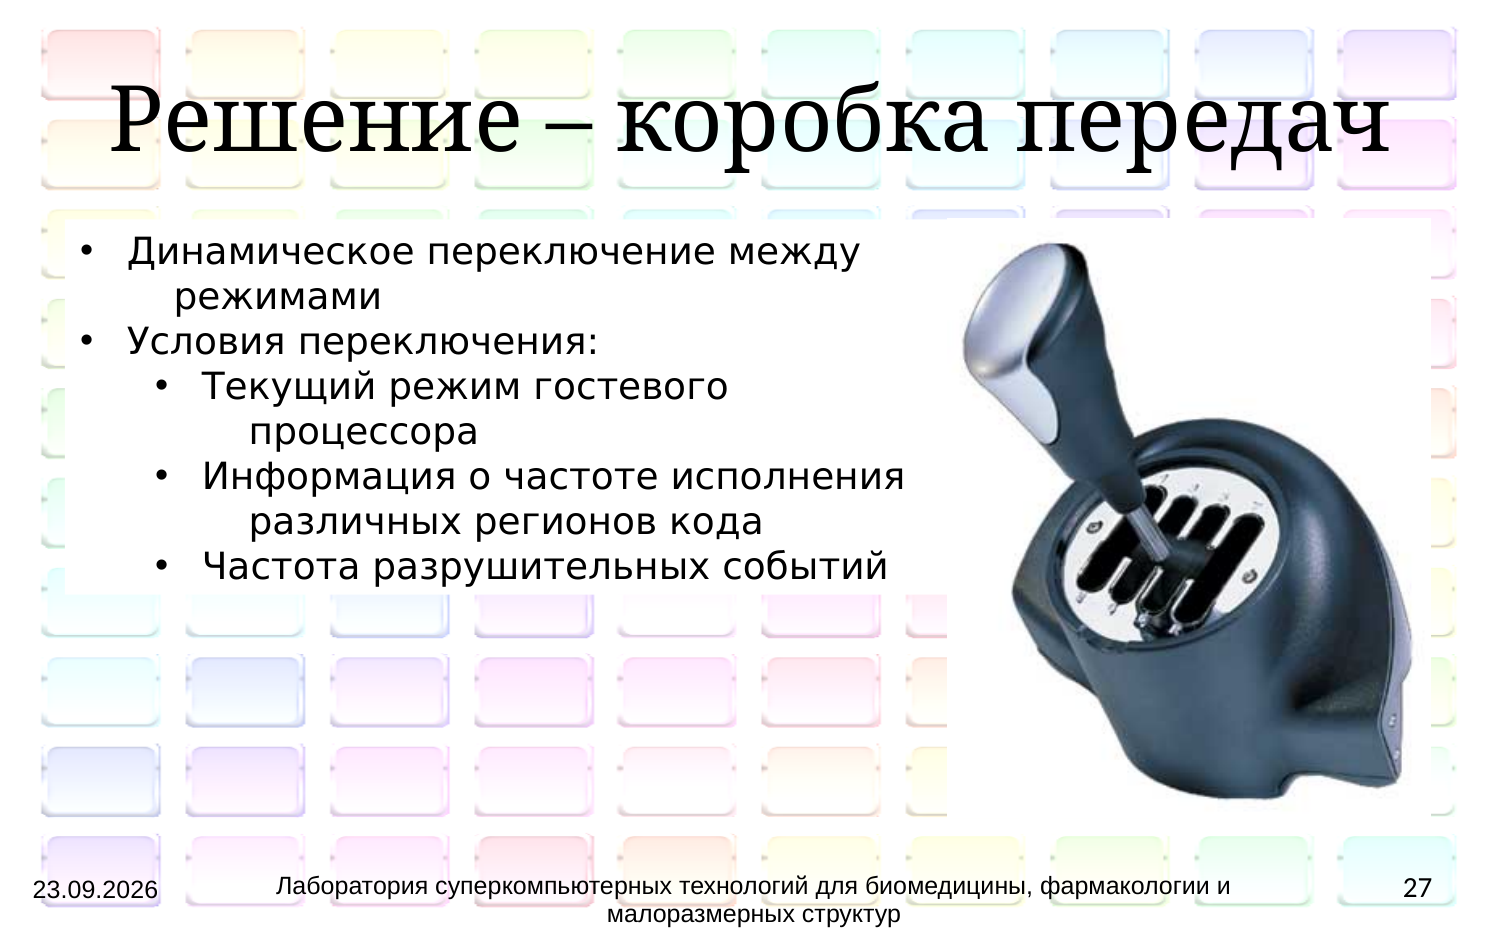

# Решение – коробка передач
Динамическое переключение между режимами
Условия переключения:
Текущий режим гостевого процессора
Информация о частоте исполнения различных регионов кода
Частота разрушительных событий
Лаборатория суперкомпьютерных технологий для биомедицины, фармакологии и малоразмерных структур